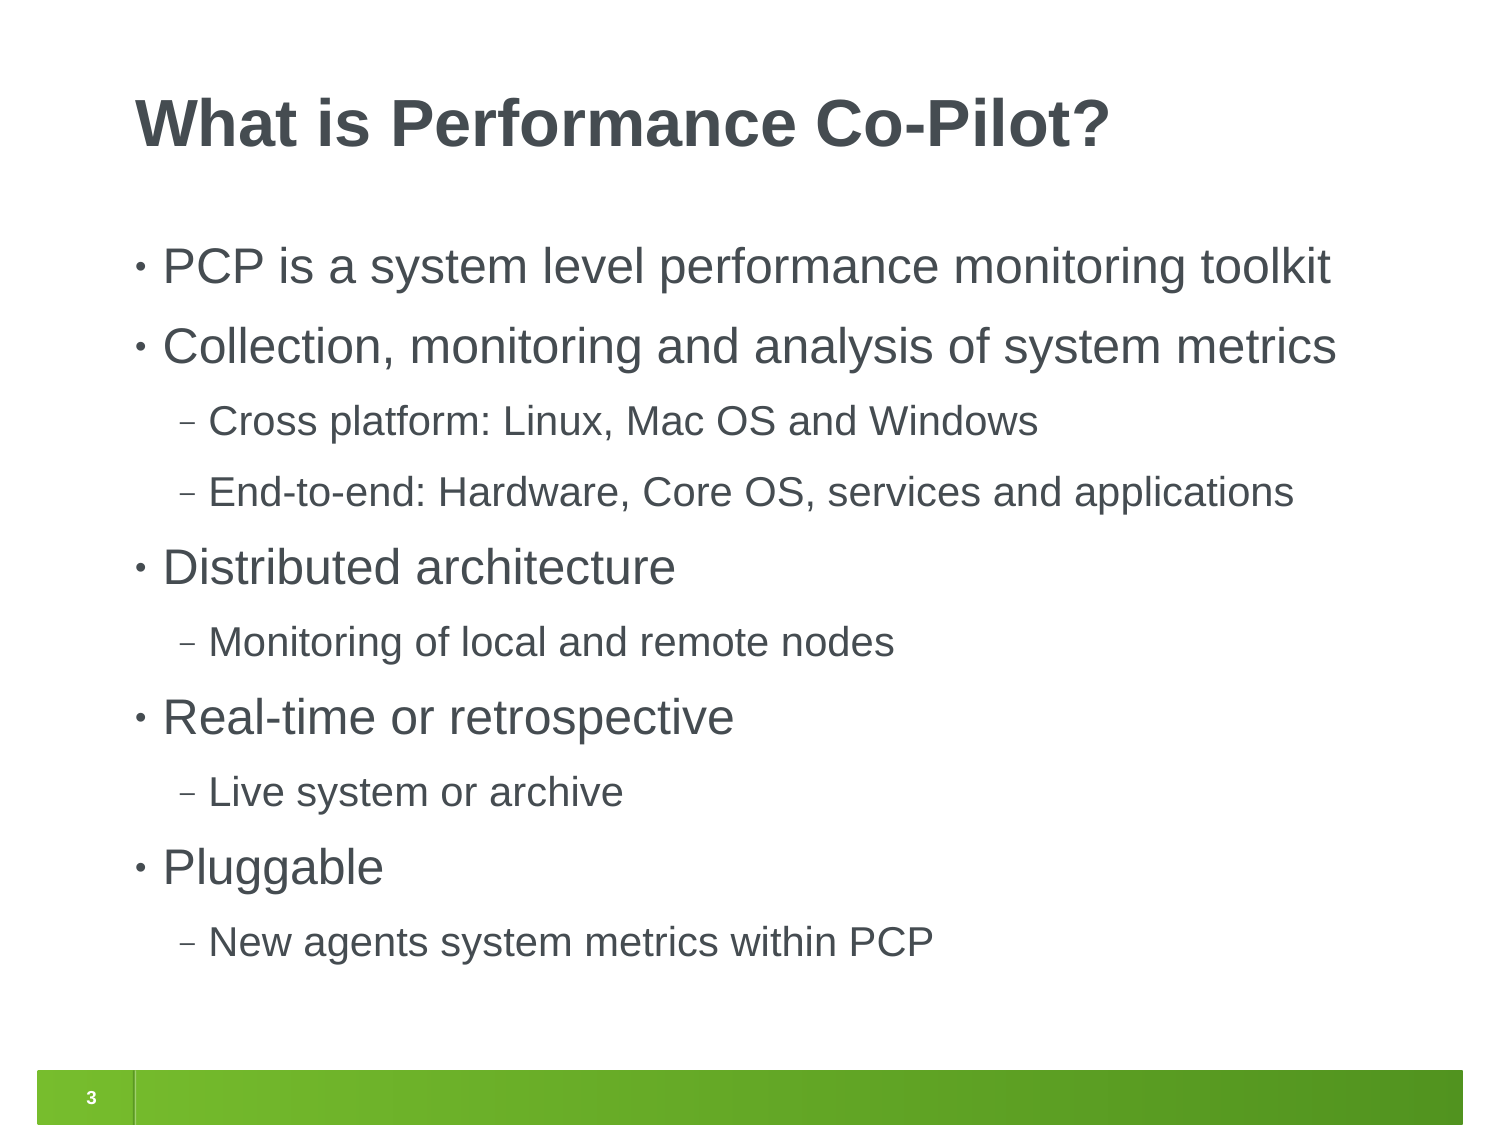

# What is Performance Co-Pilot?
PCP is a system level performance monitoring toolkit
Collection, monitoring and analysis of system metrics
Cross platform: Linux, Mac OS and Windows
End-to-end: Hardware, Core OS, services and applications
Distributed architecture
Monitoring of local and remote nodes
Real-time or retrospective
Live system or archive
Pluggable
New agents system metrics within PCP